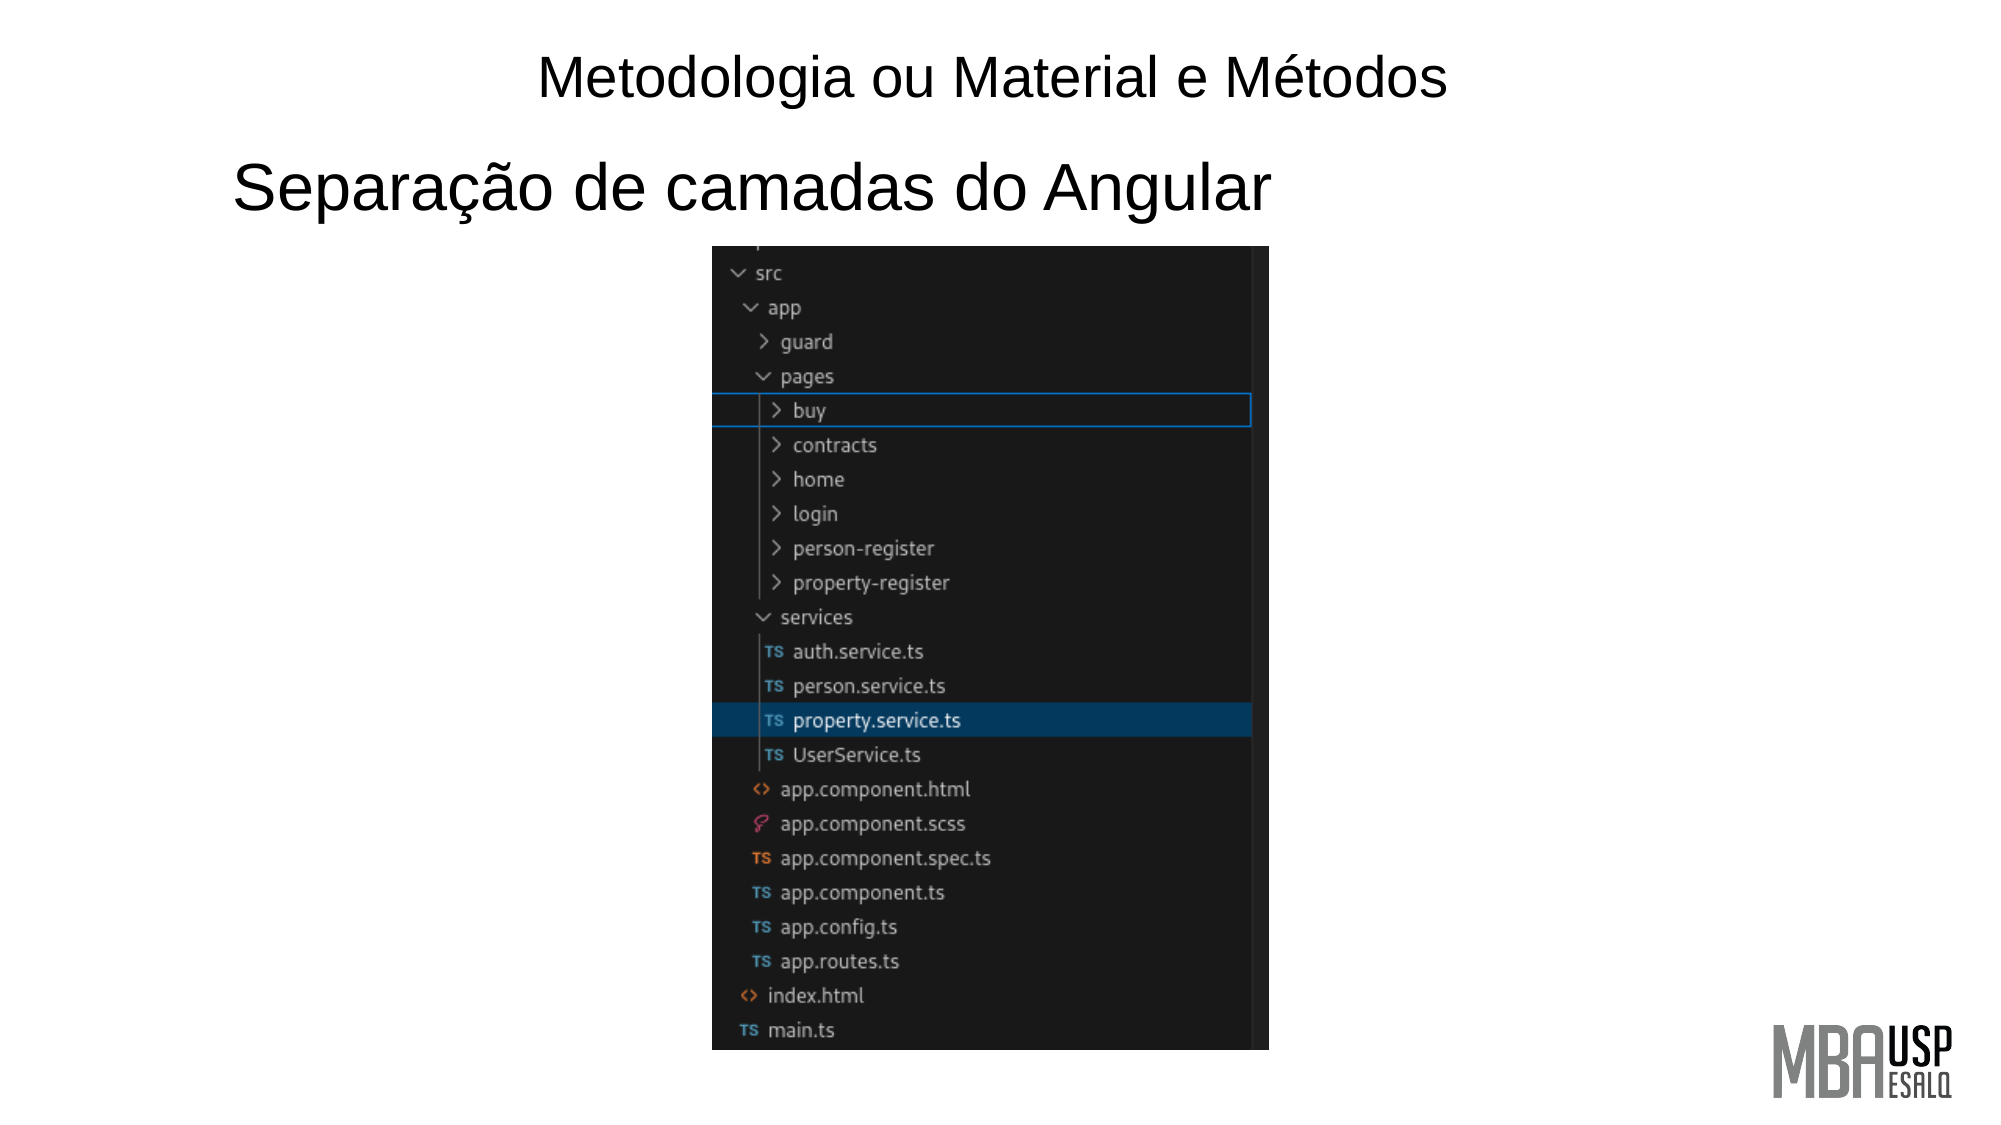

Metodologia ou Material e Métodos
	Separação de camadas do Angular